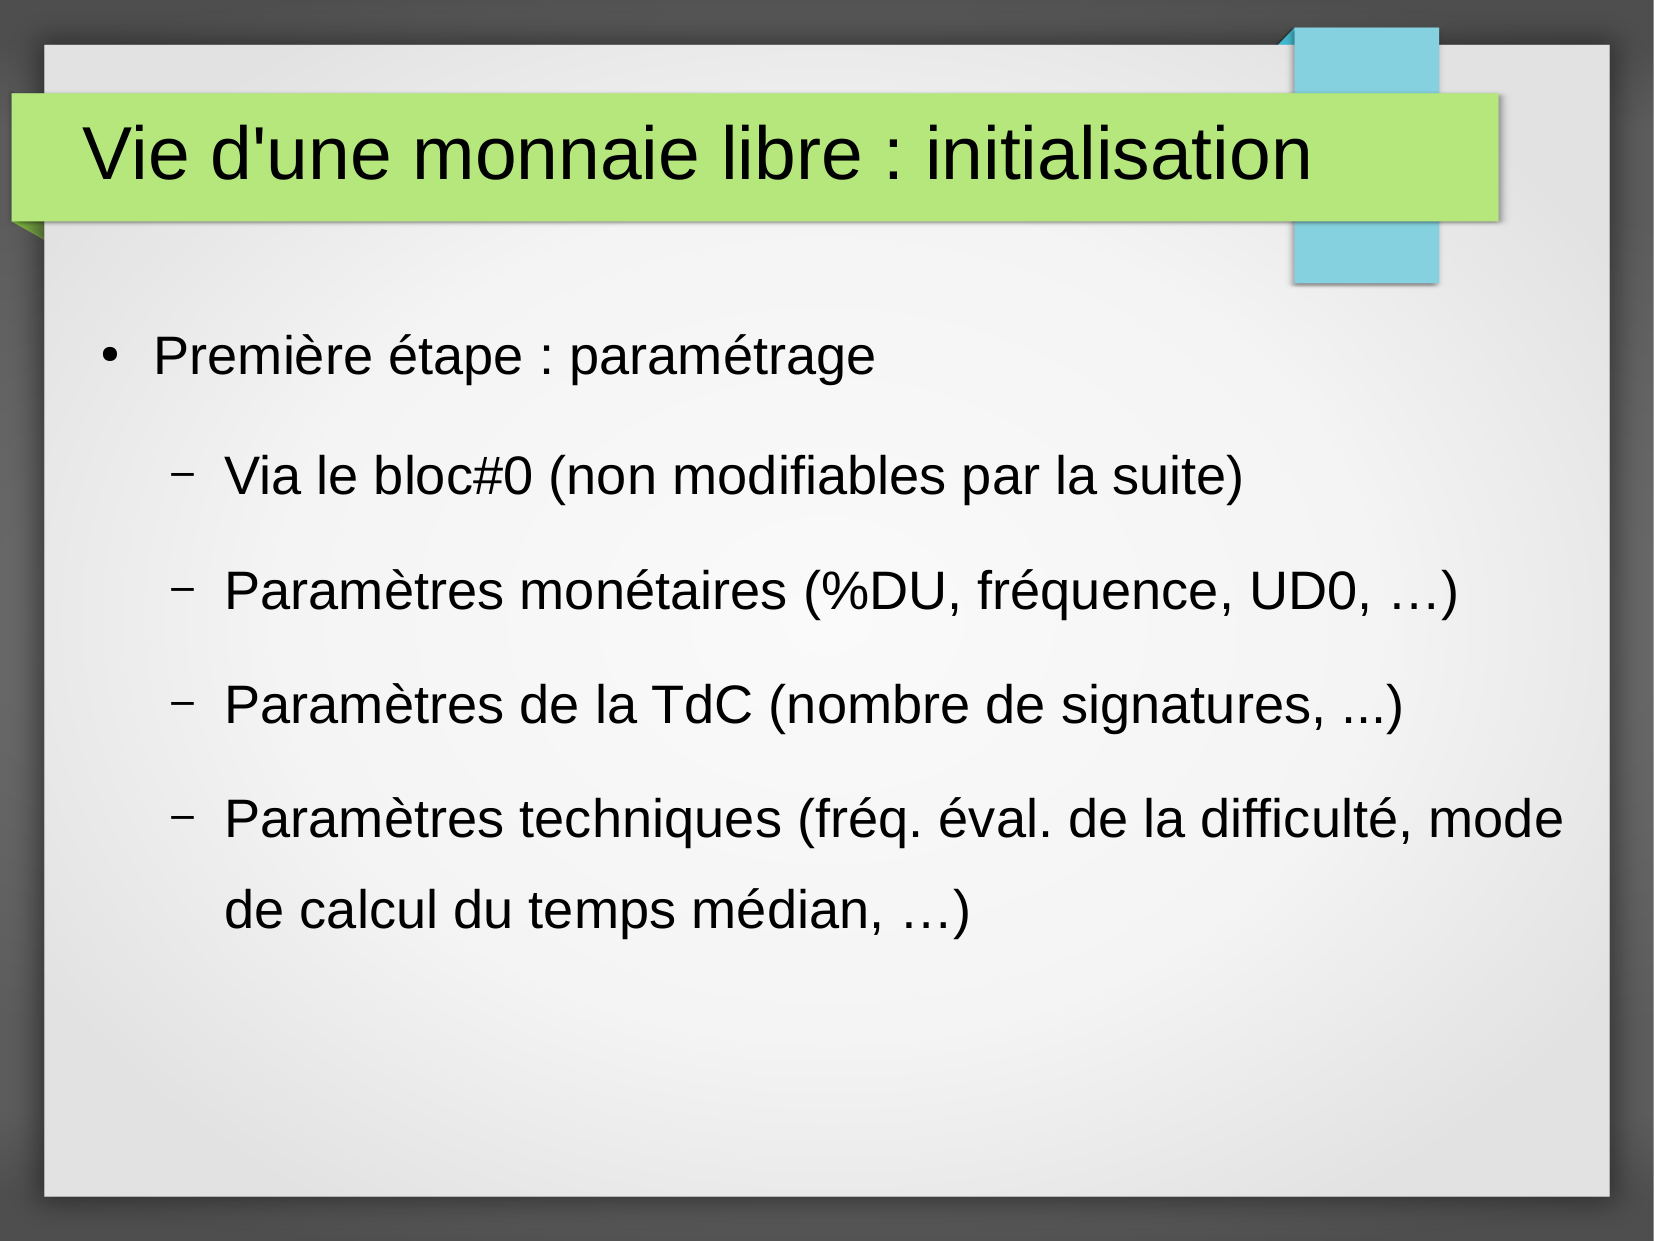

# Vie d'une monnaie libre : initialisation
Première étape : paramétrage
Via le bloc#0 (non modifiables par la suite)
Paramètres monétaires (%DU, fréquence, UD0, …)
Paramètres de la TdC (nombre de signatures, ...)
Paramètres techniques (fréq. éval. de la difficulté, mode de calcul du temps médian, …)